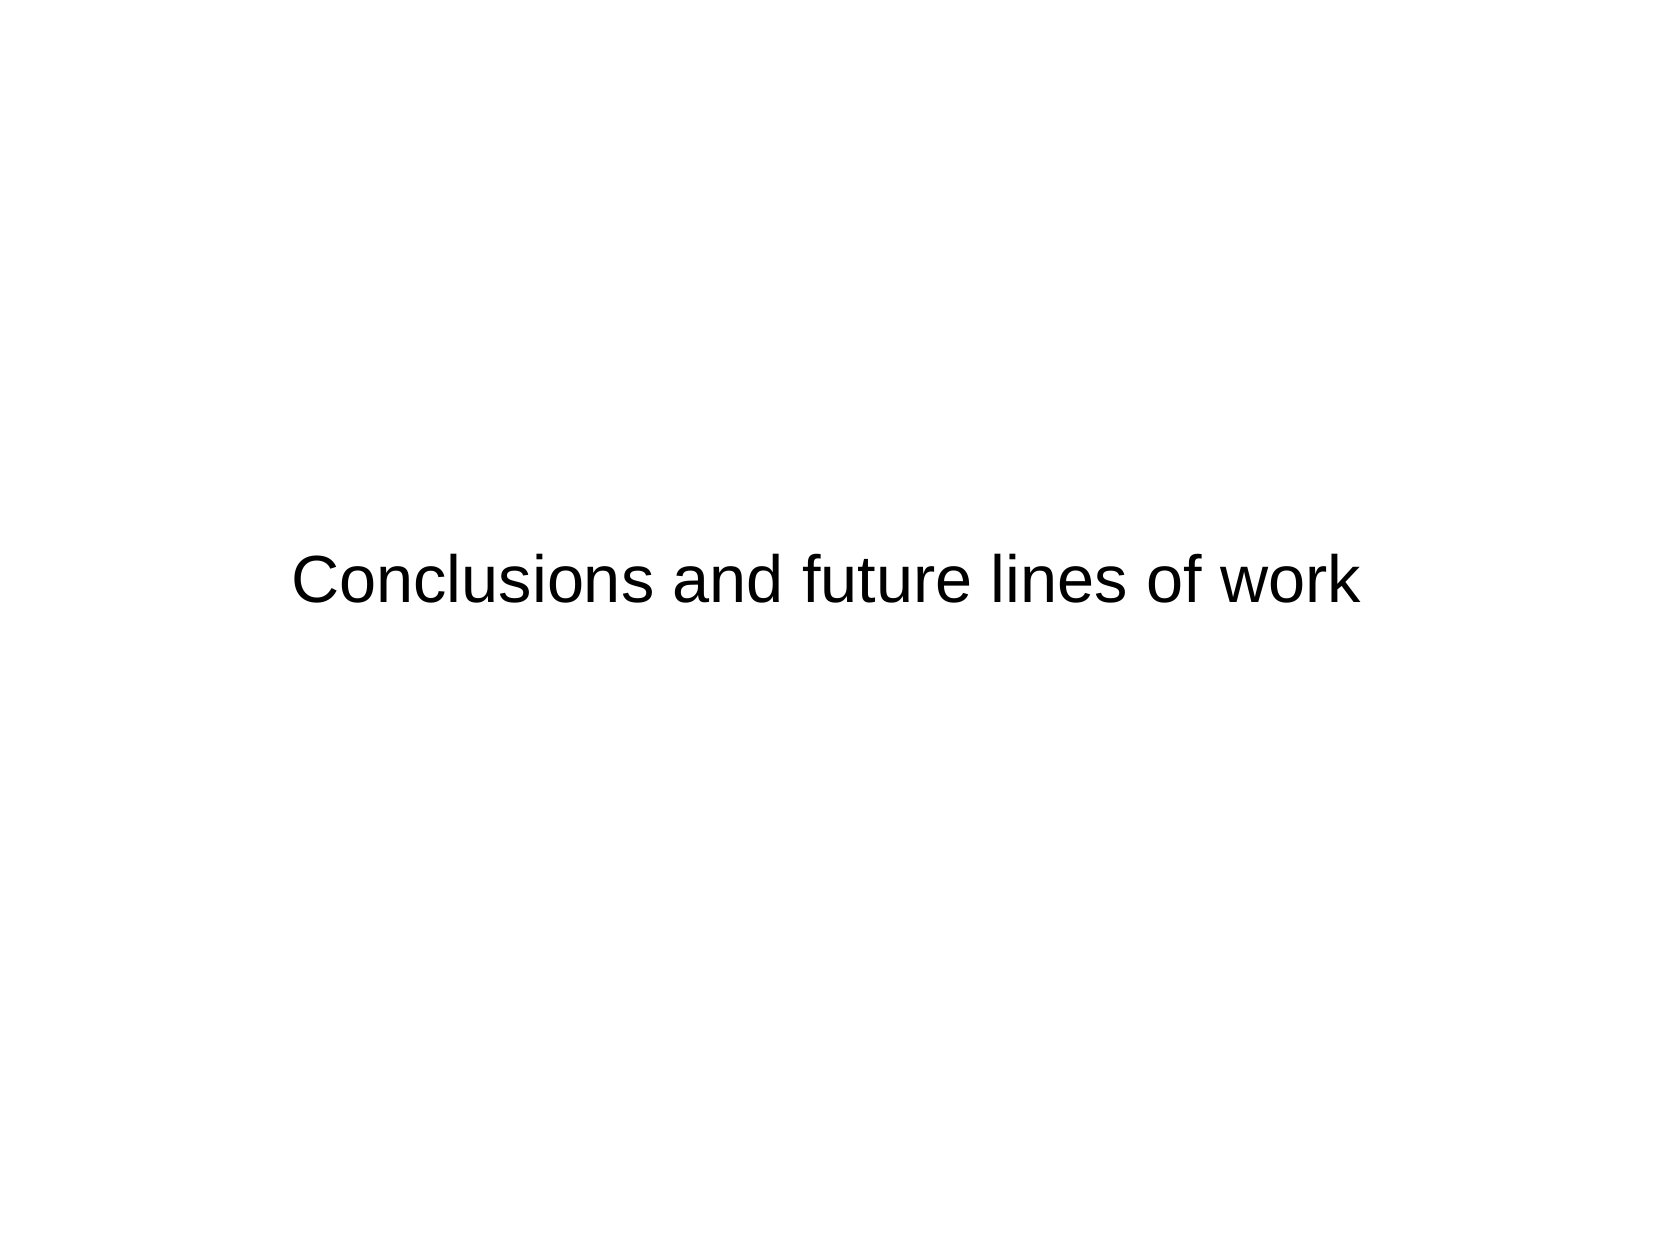

# Conclusions and future lines of work